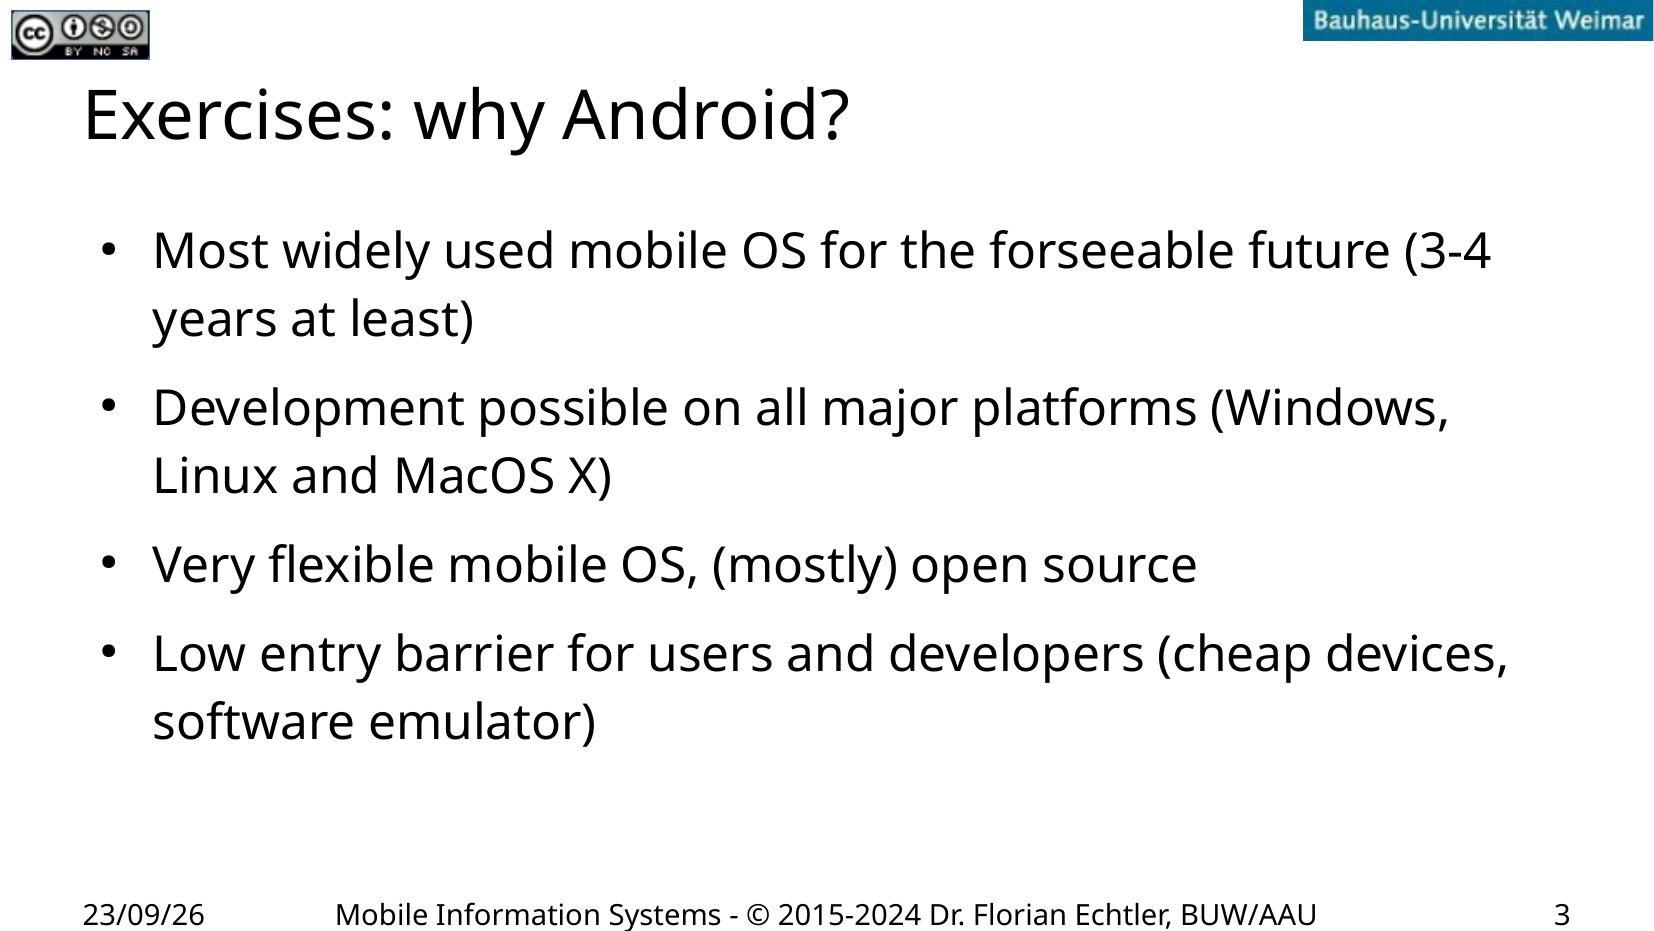

# Exercises: why Android?
Most widely used mobile OS for the forseeable future (3-4 years at least)
Development possible on all major platforms (Windows, Linux and MacOS X)
Very flexible mobile OS, (mostly) open source
Low entry barrier for users and developers (cheap devices, software emulator)
Mobile Information Systems - © 2015-2024 Dr. Florian Echtler, BUW/AAU
3